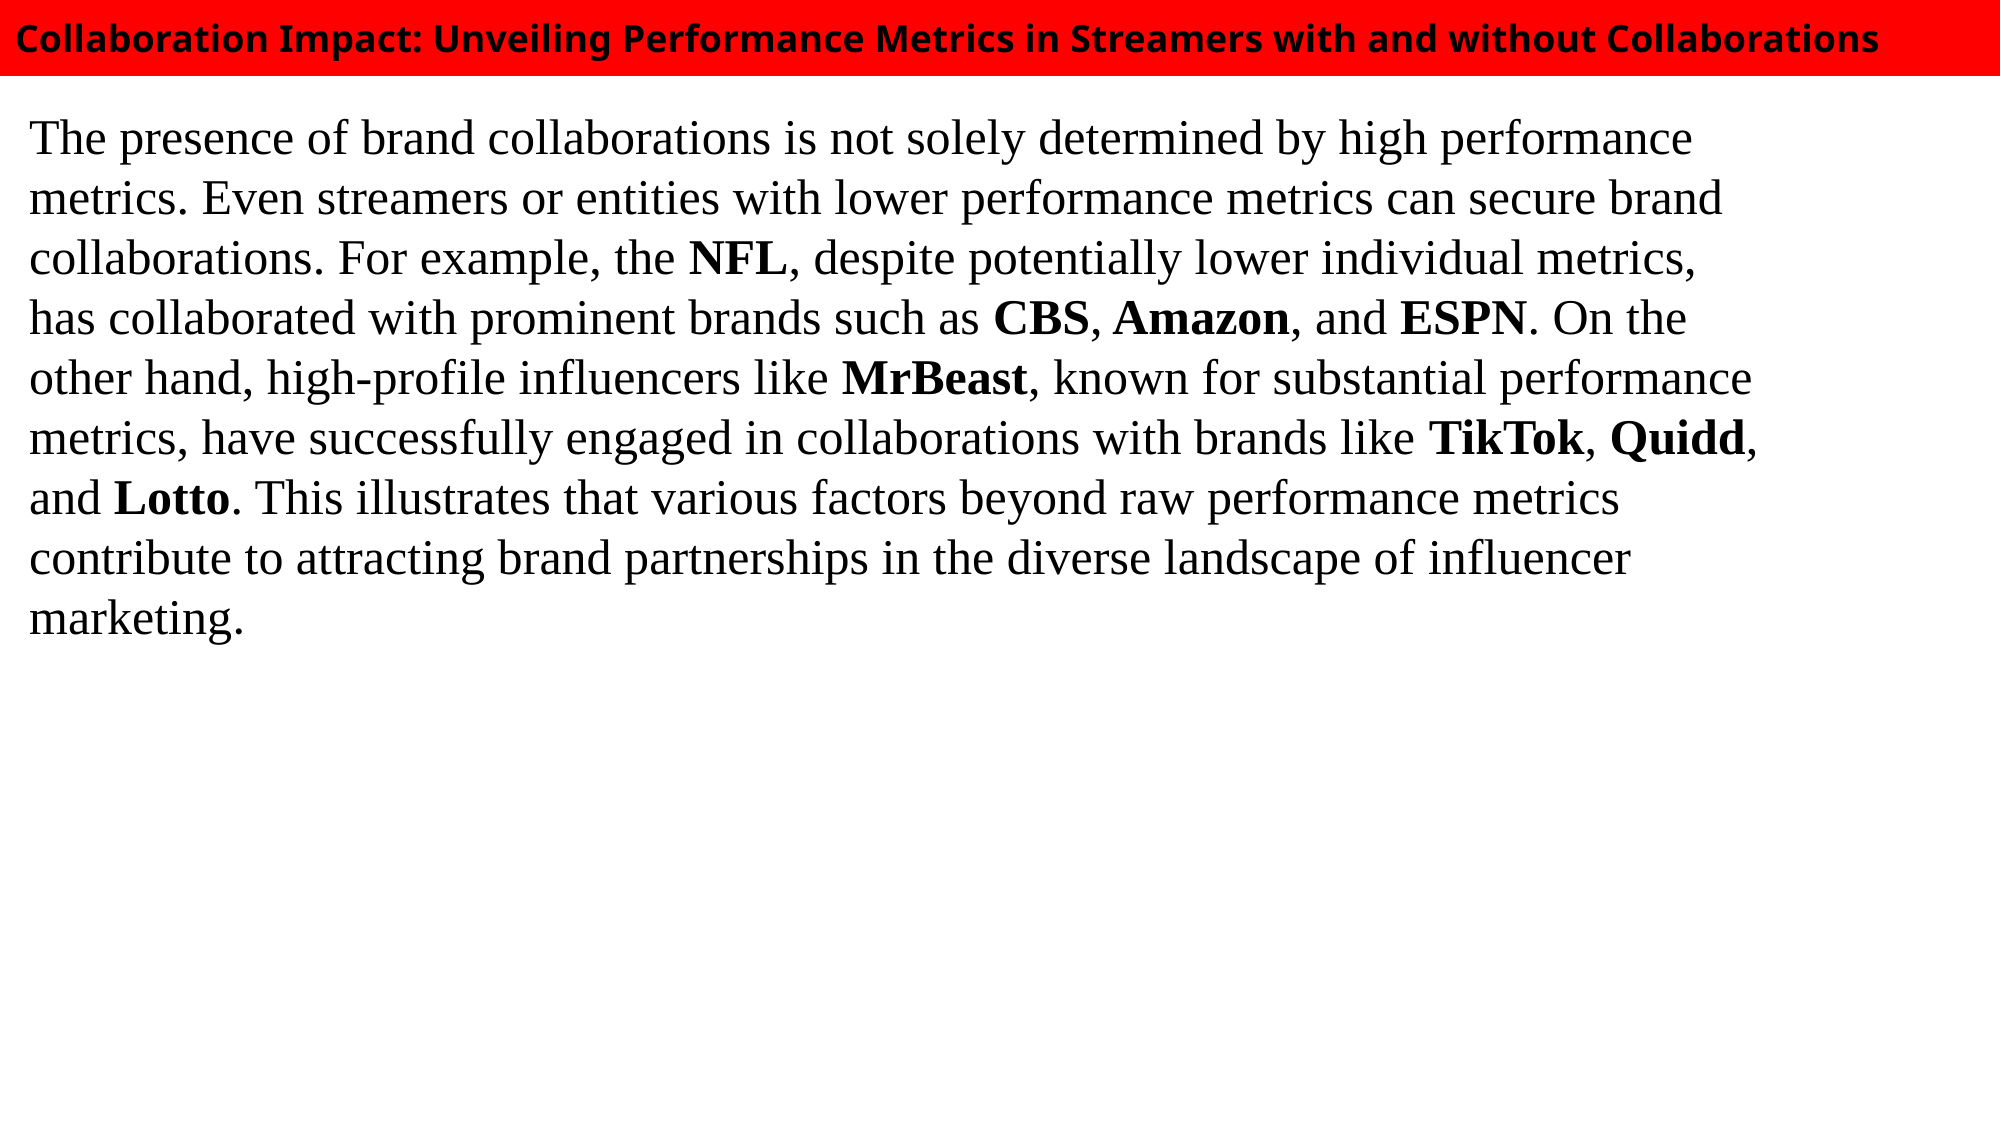

Collaboration Impact: Unveiling Performance Metrics in Streamers with and without Collaborations
The presence of brand collaborations is not solely determined by high performance metrics. Even streamers or entities with lower performance metrics can secure brand collaborations. For example, the NFL, despite potentially lower individual metrics, has collaborated with prominent brands such as CBS, Amazon, and ESPN. On the other hand, high-profile influencers like MrBeast, known for substantial performance metrics, have successfully engaged in collaborations with brands like TikTok, Quidd, and Lotto. This illustrates that various factors beyond raw performance metrics contribute to attracting brand partnerships in the diverse landscape of influencer marketing.